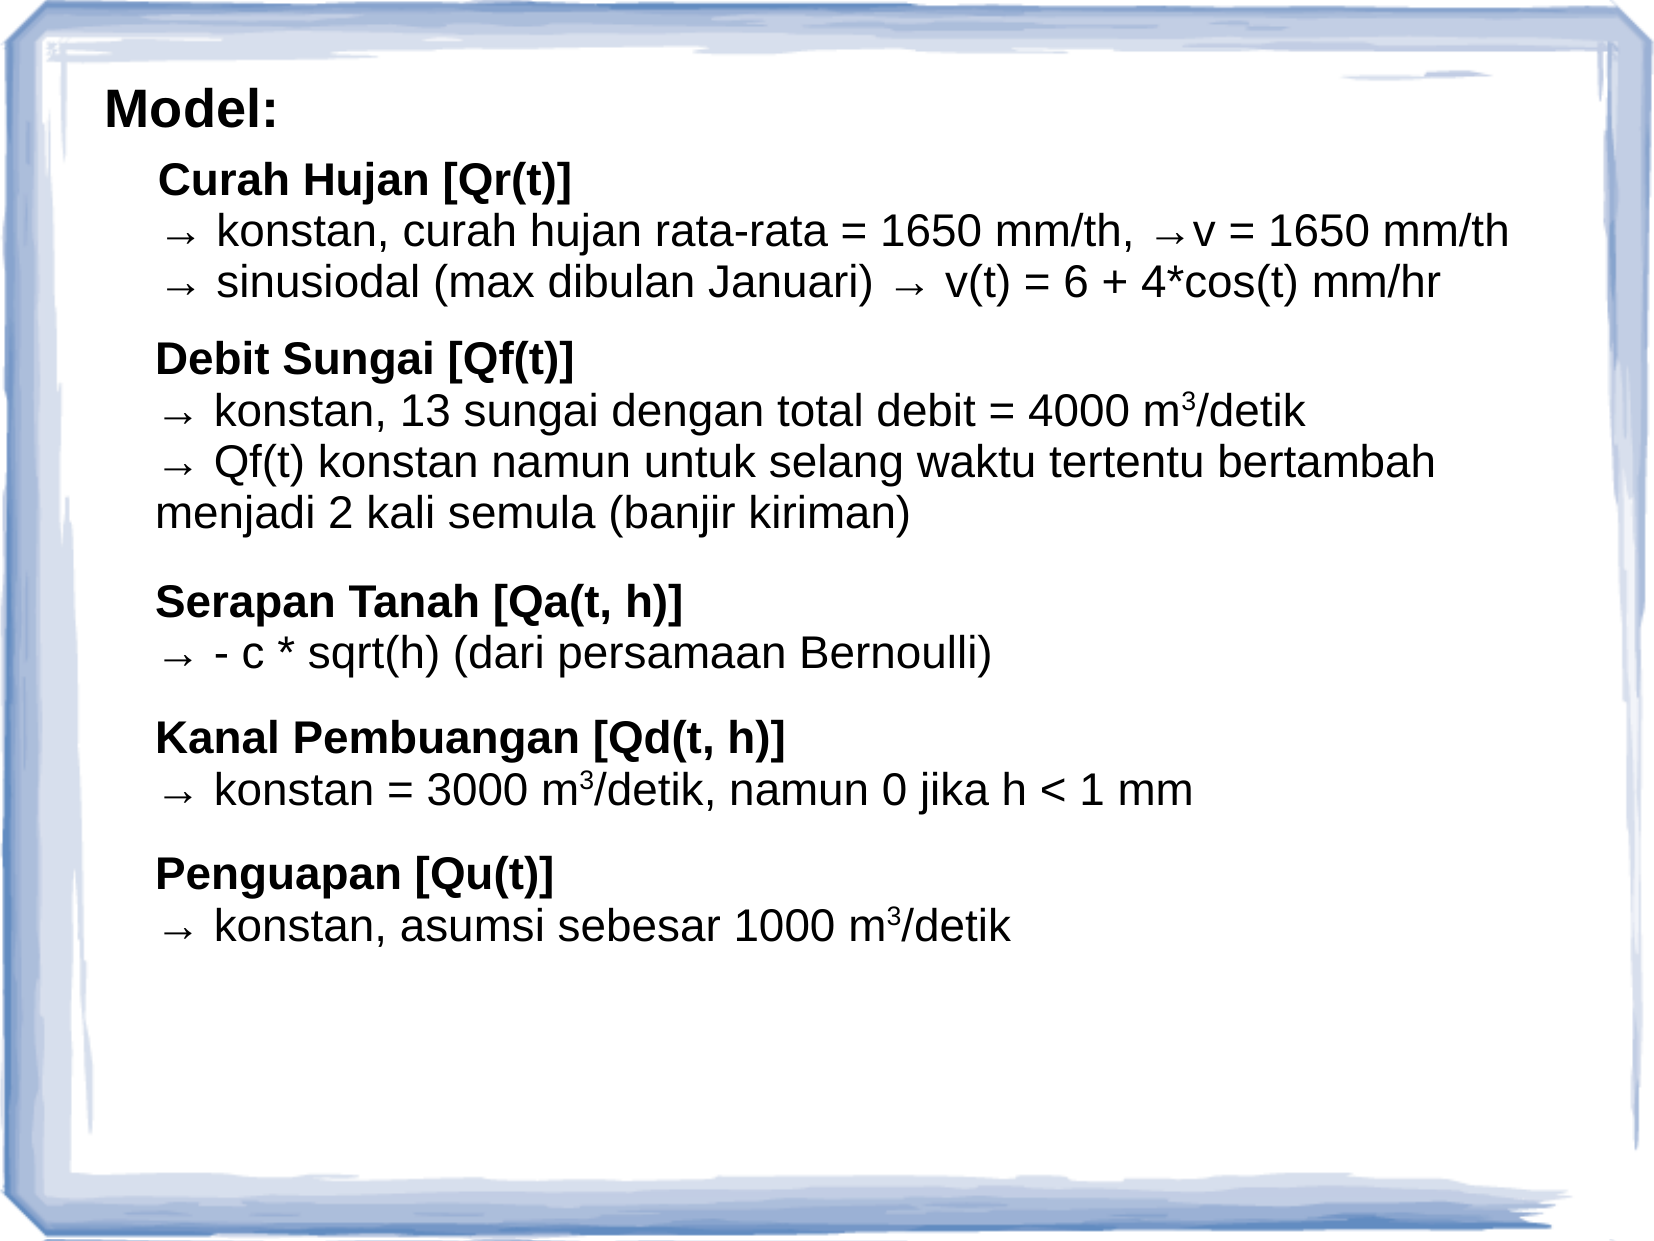

Model:
Curah Hujan [Qr(t)]
→ konstan, curah hujan rata-rata = 1650 mm/th, →v = 1650 mm/th
→ sinusiodal (max dibulan Januari) → v(t) = 6 + 4*cos(t) mm/hr
Debit Sungai [Qf(t)]
→ konstan, 13 sungai dengan total debit = 4000 m3/detik
→ Qf(t) konstan namun untuk selang waktu tertentu bertambah menjadi 2 kali semula (banjir kiriman)
Serapan Tanah [Qa(t, h)]
→ - c * sqrt(h) (dari persamaan Bernoulli)
Kanal Pembuangan [Qd(t, h)]
→ konstan = 3000 m3/detik, namun 0 jika h < 1 mm
Penguapan [Qu(t)]
→ konstan, asumsi sebesar 1000 m3/detik